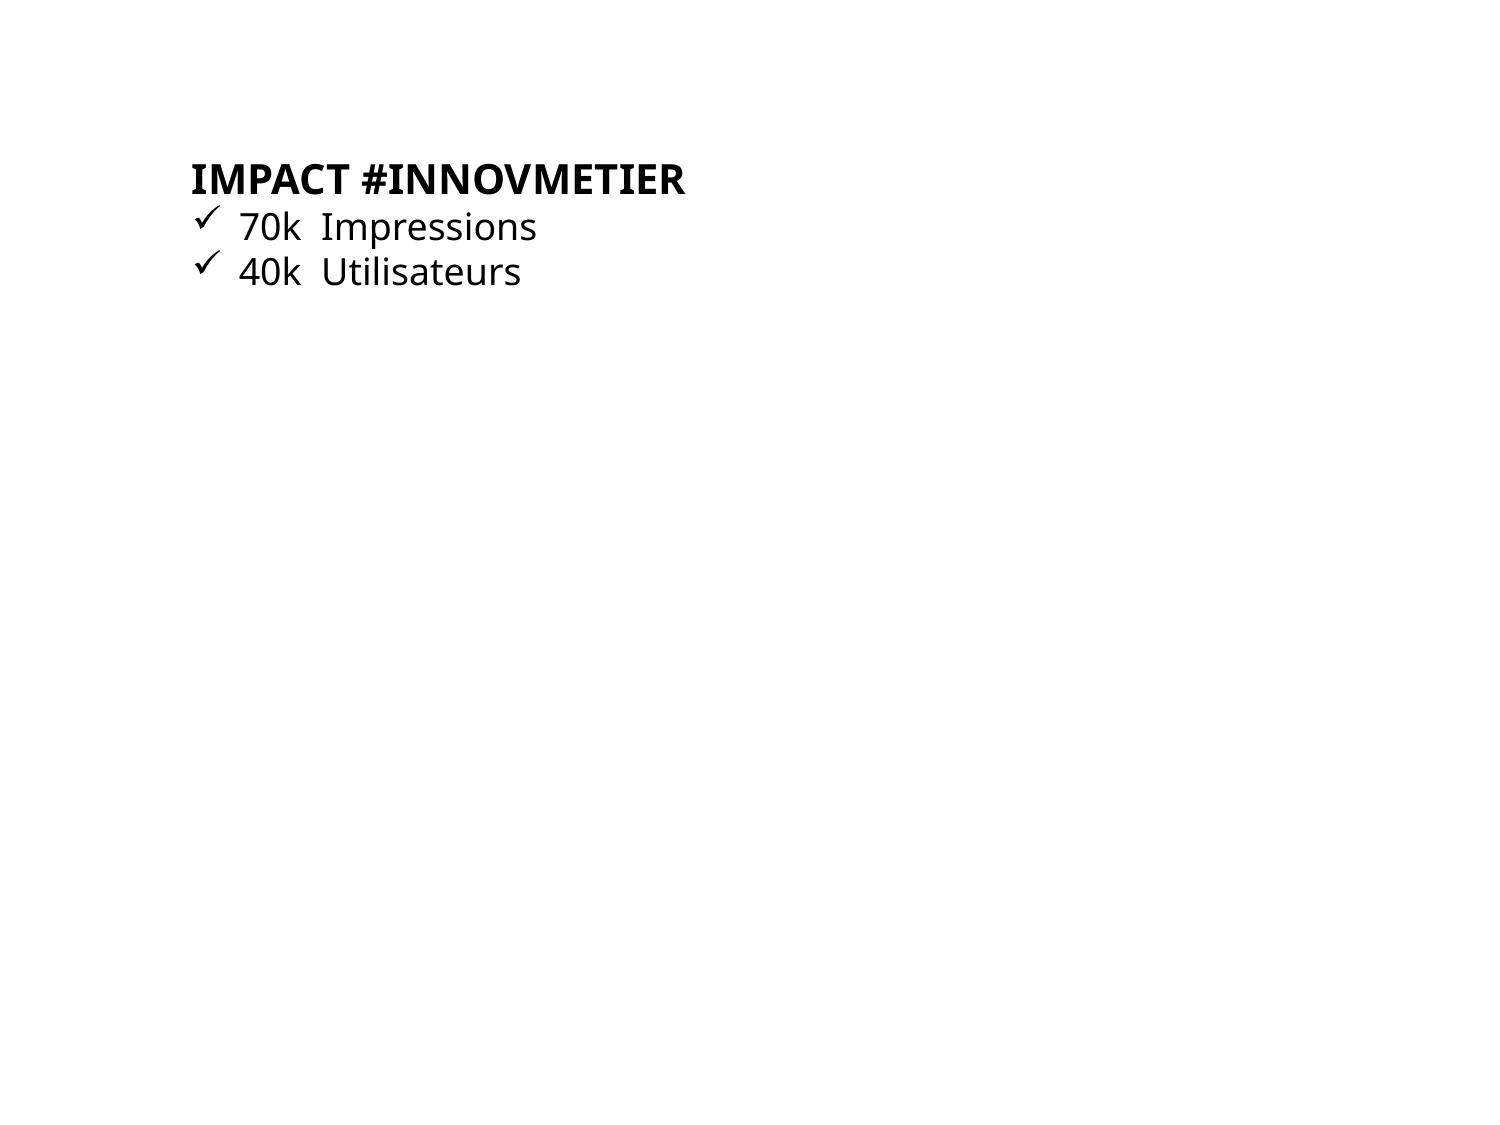

#
IMPACT #INNOVMETIER
70k Impressions
40k Utilisateurs